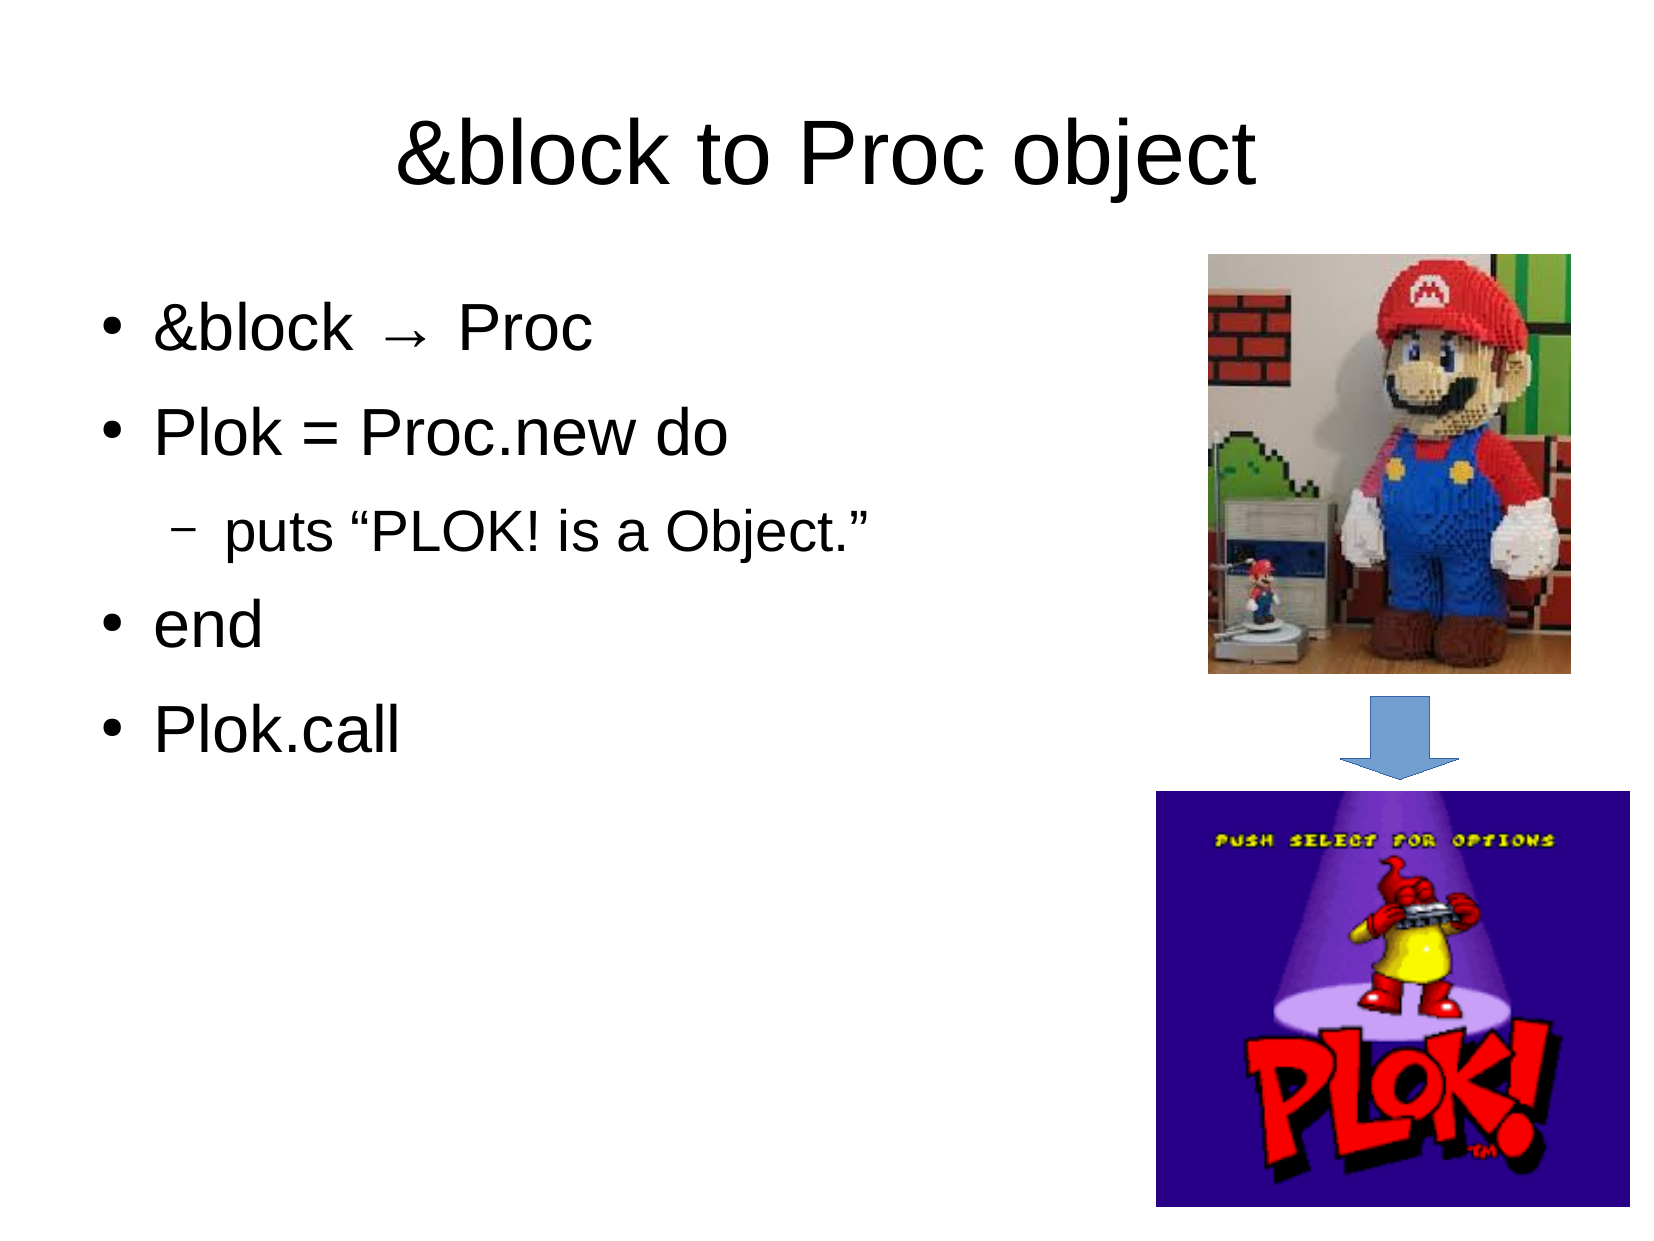

# &block to Proc object
&block → Proc
Plok = Proc.new do
puts “PLOK! is a Object.”
end
Plok.call